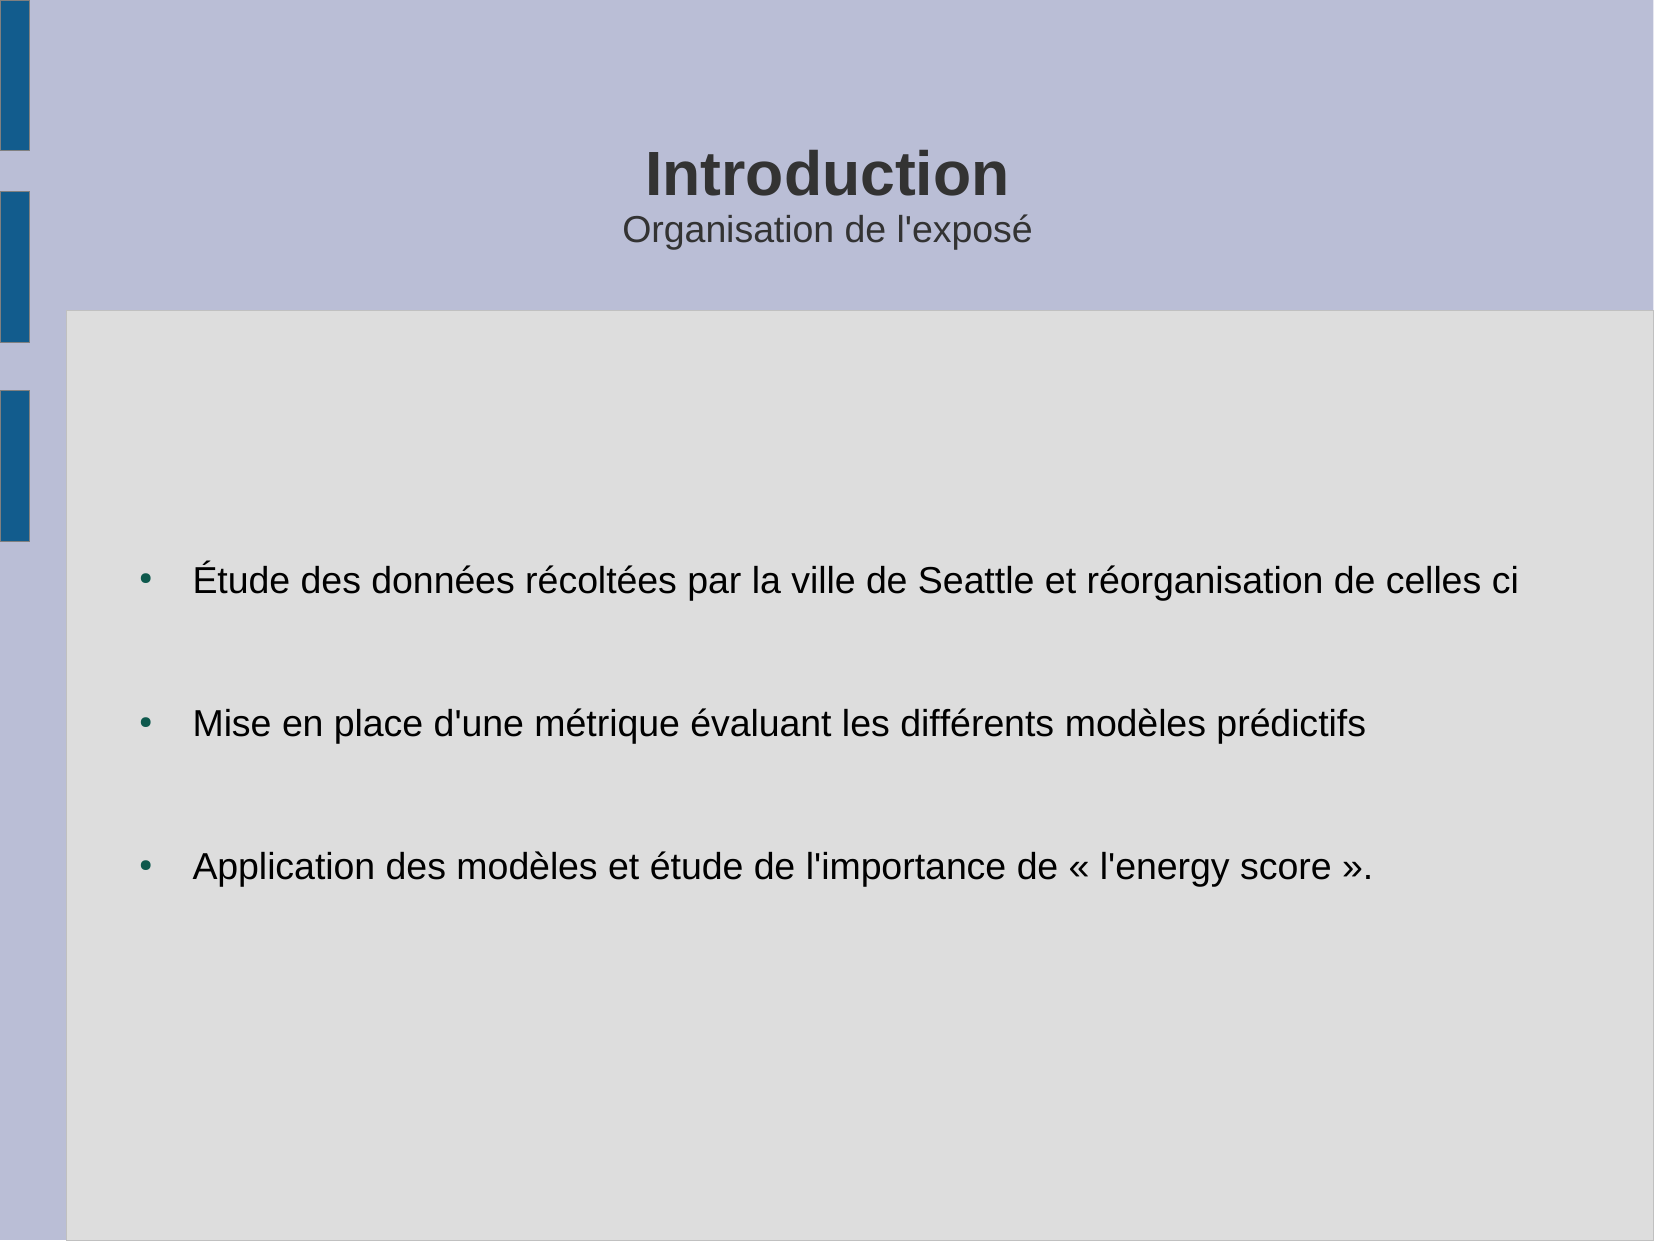

# Introduction Organisation de l'exposé
Étude des données récoltées par la ville de Seattle et réorganisation de celles ci
Mise en place d'une métrique évaluant les différents modèles prédictifs
Application des modèles et étude de l'importance de « l'energy score ».